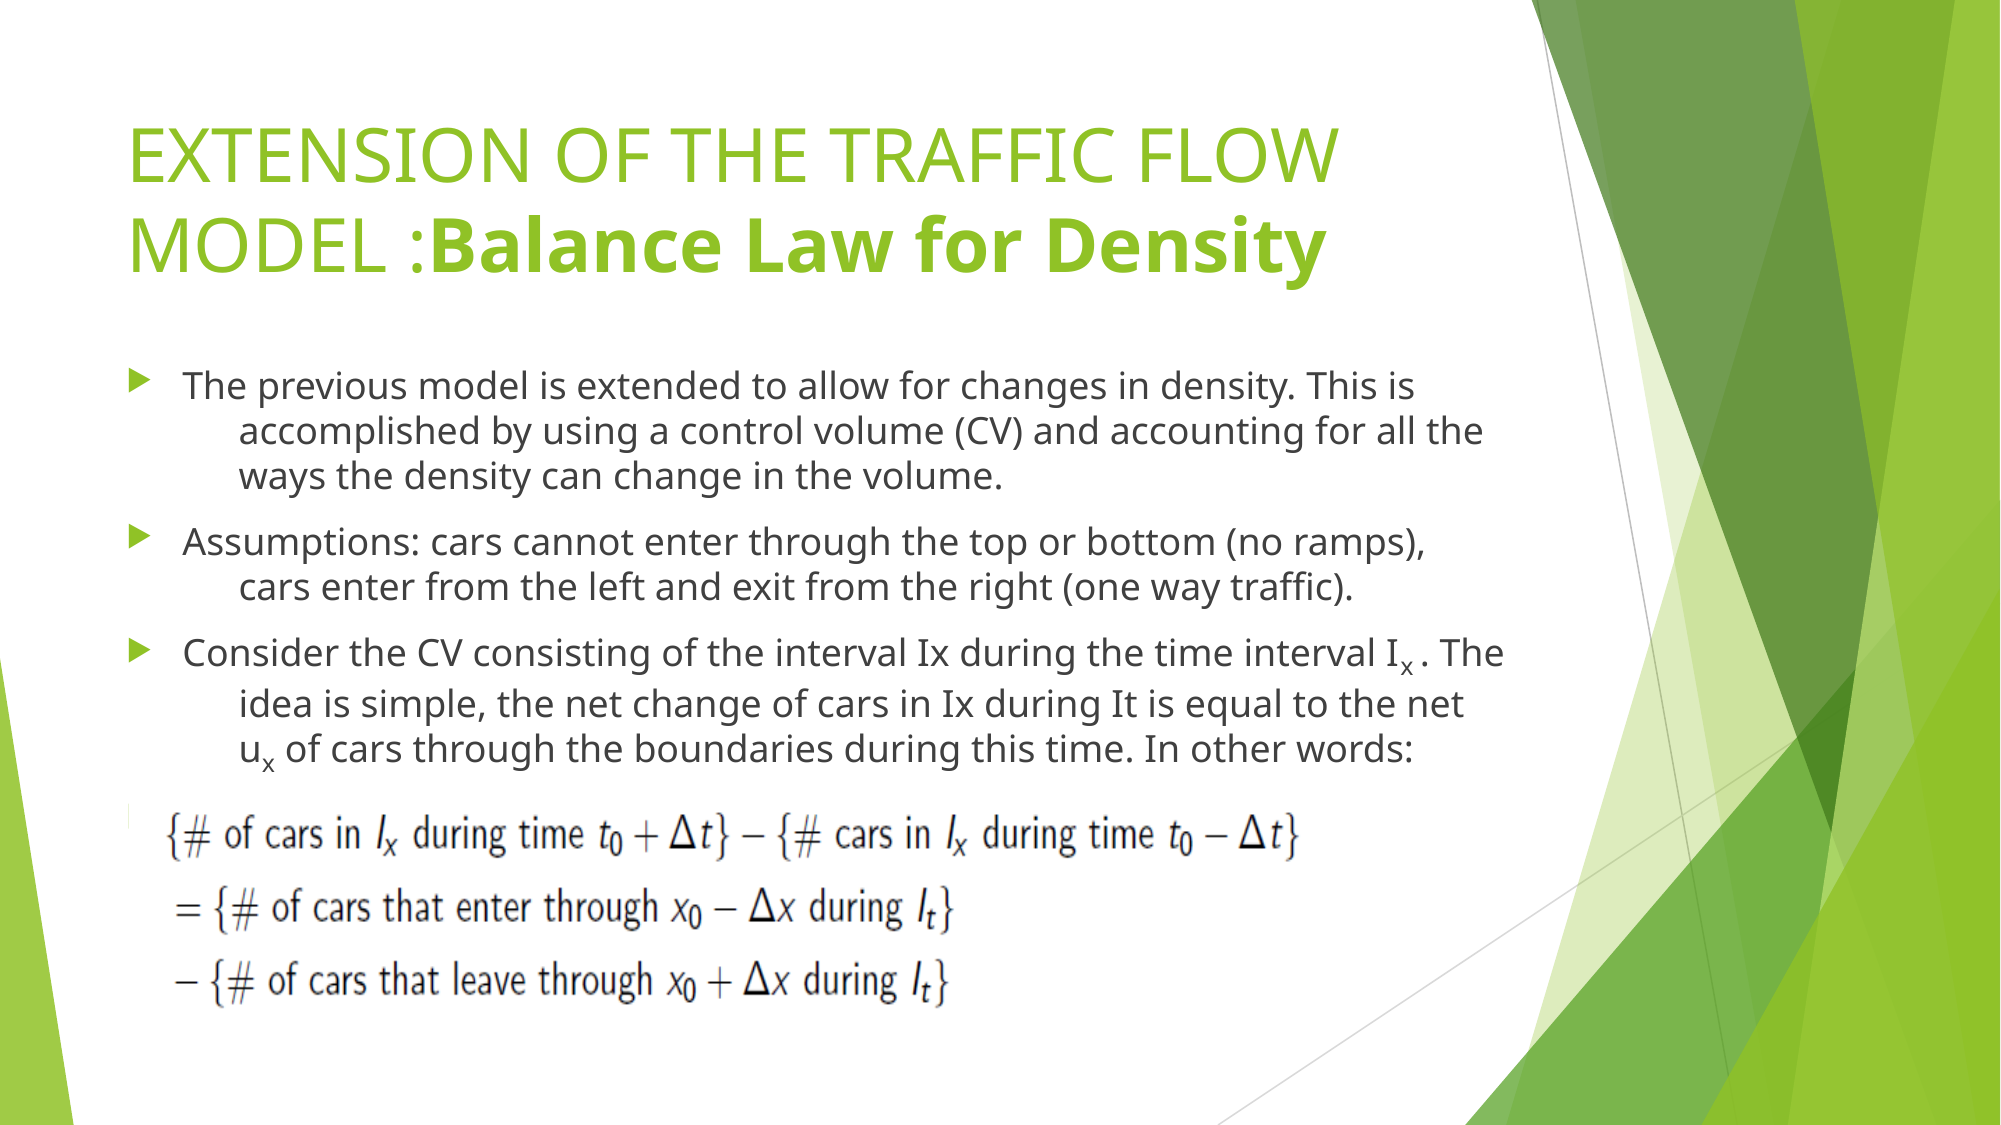

# EXTENSION OF THE TRAFFIC FLOW MODEL :Balance Law for Density
The previous model is extended to allow for changes in density. This is accomplished by using a control volume (CV) and accounting for all the ways the density can change in the volume.
Assumptions: cars cannot enter through the top or bottom (no ramps), cars enter from the left and exit from the right (one way traffic).
Consider the CV consisting of the interval Ix during the time interval Ix . The idea is simple, the net change of cars in Ix during It is equal to the net ux of cars through the boundaries during this time. In other words: